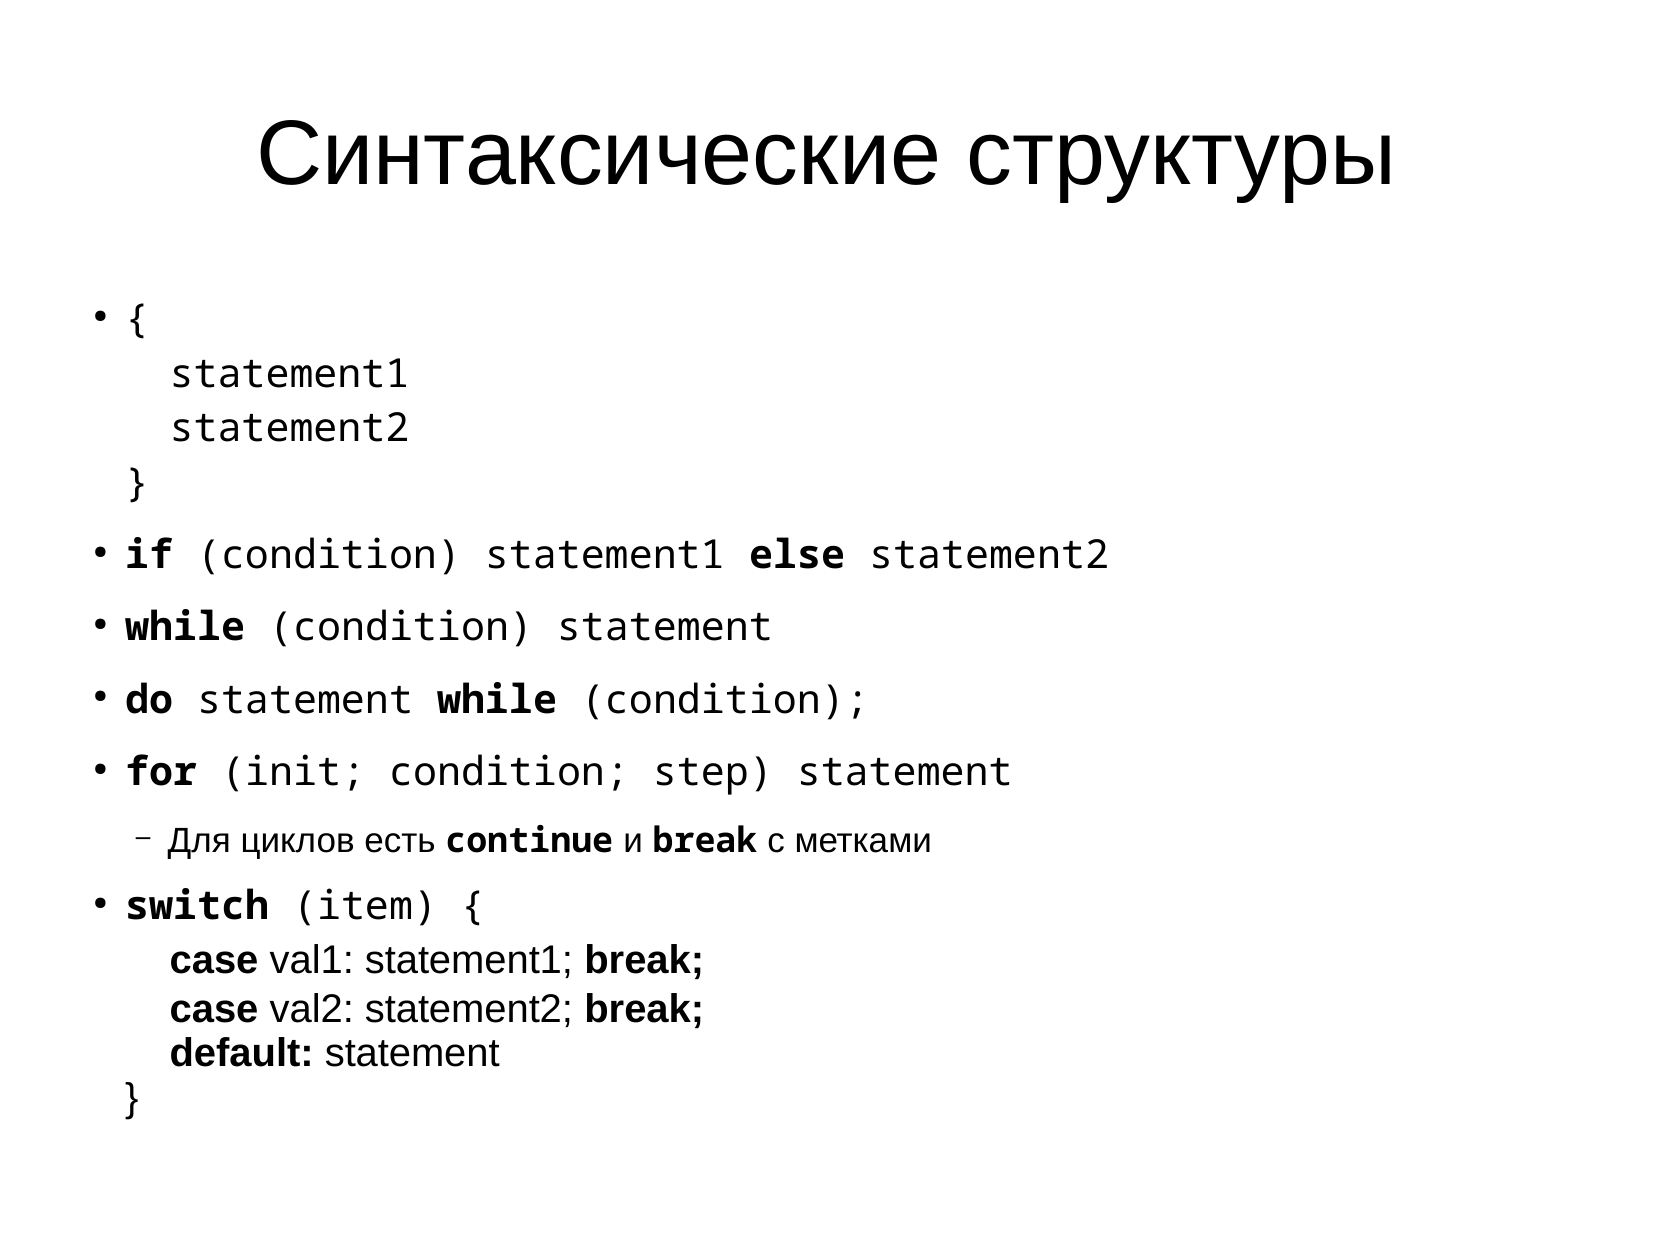

# Синтаксические структуры
{
	statement1
	statement2
}
if (condition) statement1 else statement2
while (condition) statement
do statement while (condition);
for (init; condition; step) statement
Для циклов есть continue и break с метками
switch (item) {
	case val1: statement1; break;
	case val2: statement2; break;
	default: statement
}